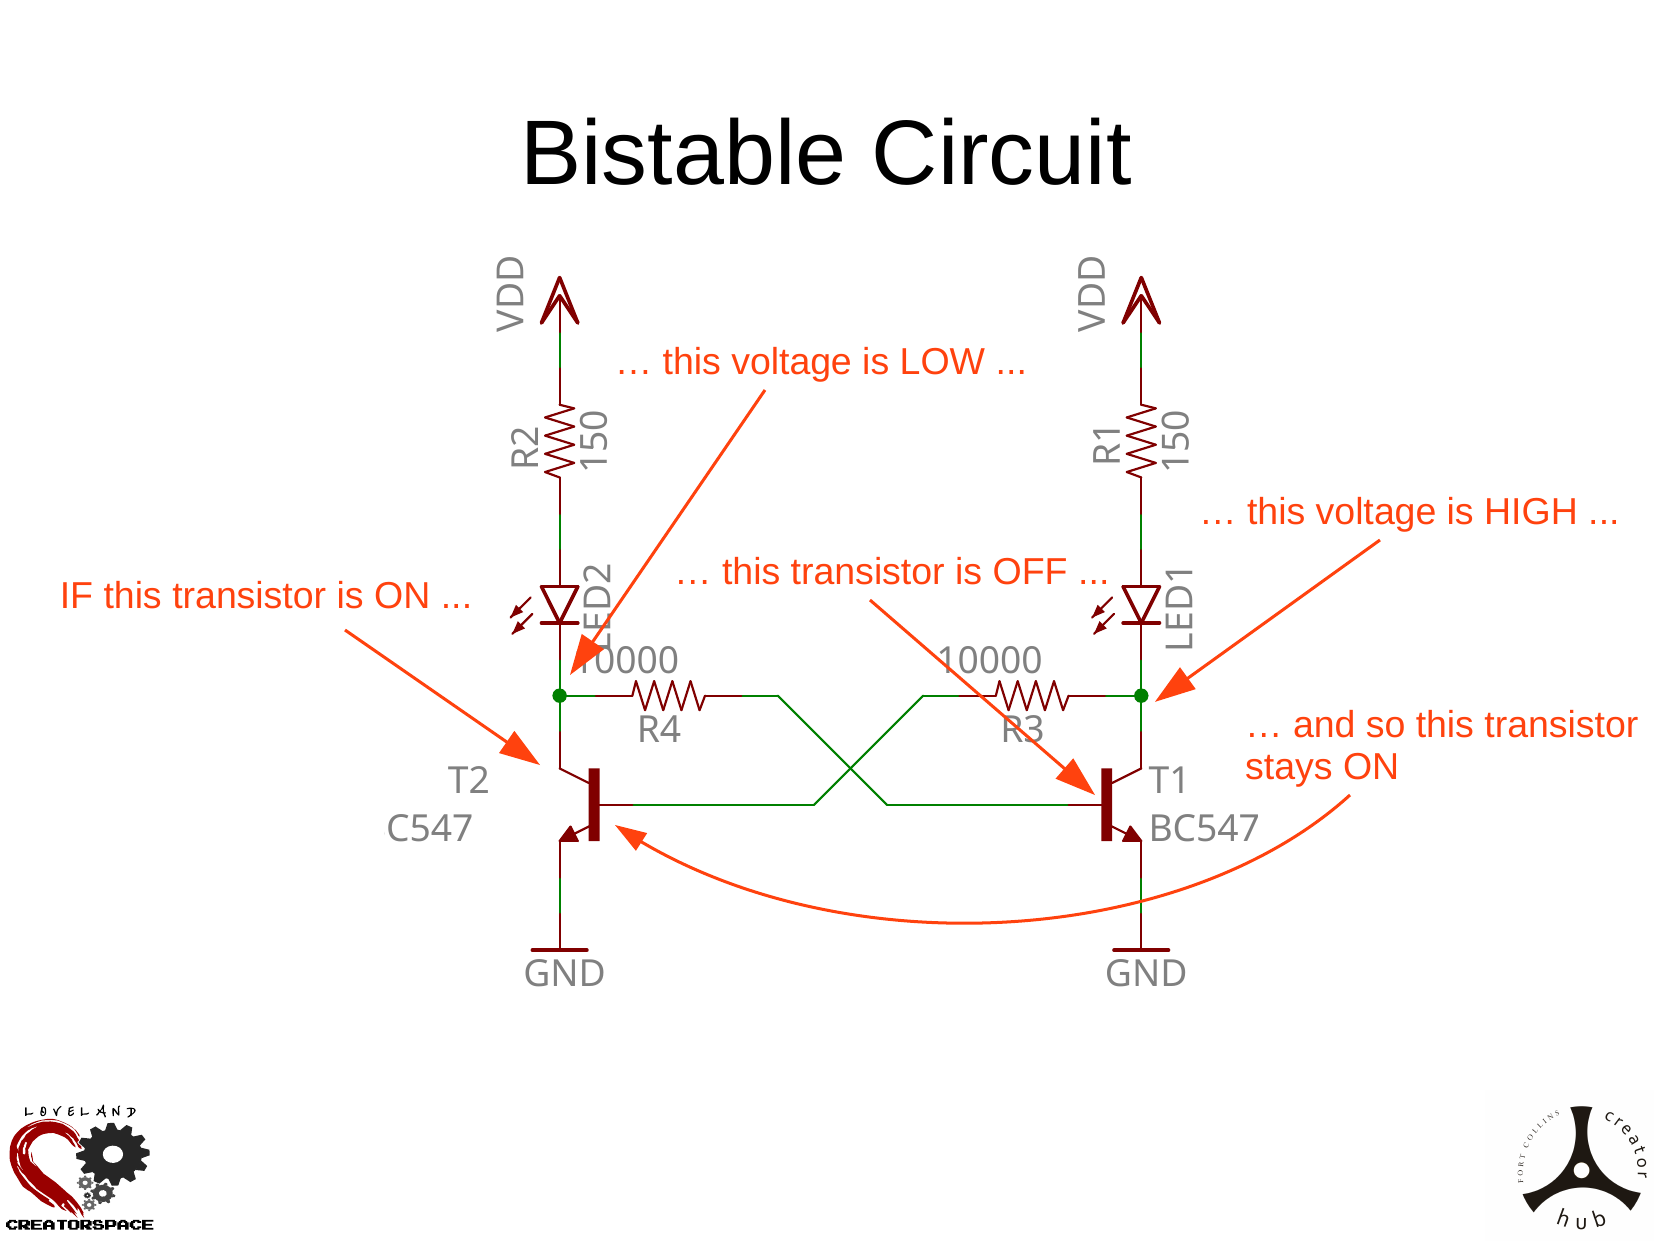

# Bistable Circuit
… this voltage is LOW ...
… this voltage is HIGH ...
… this transistor is OFF ...
IF this transistor is ON ...
… and so this transistor
stays ON